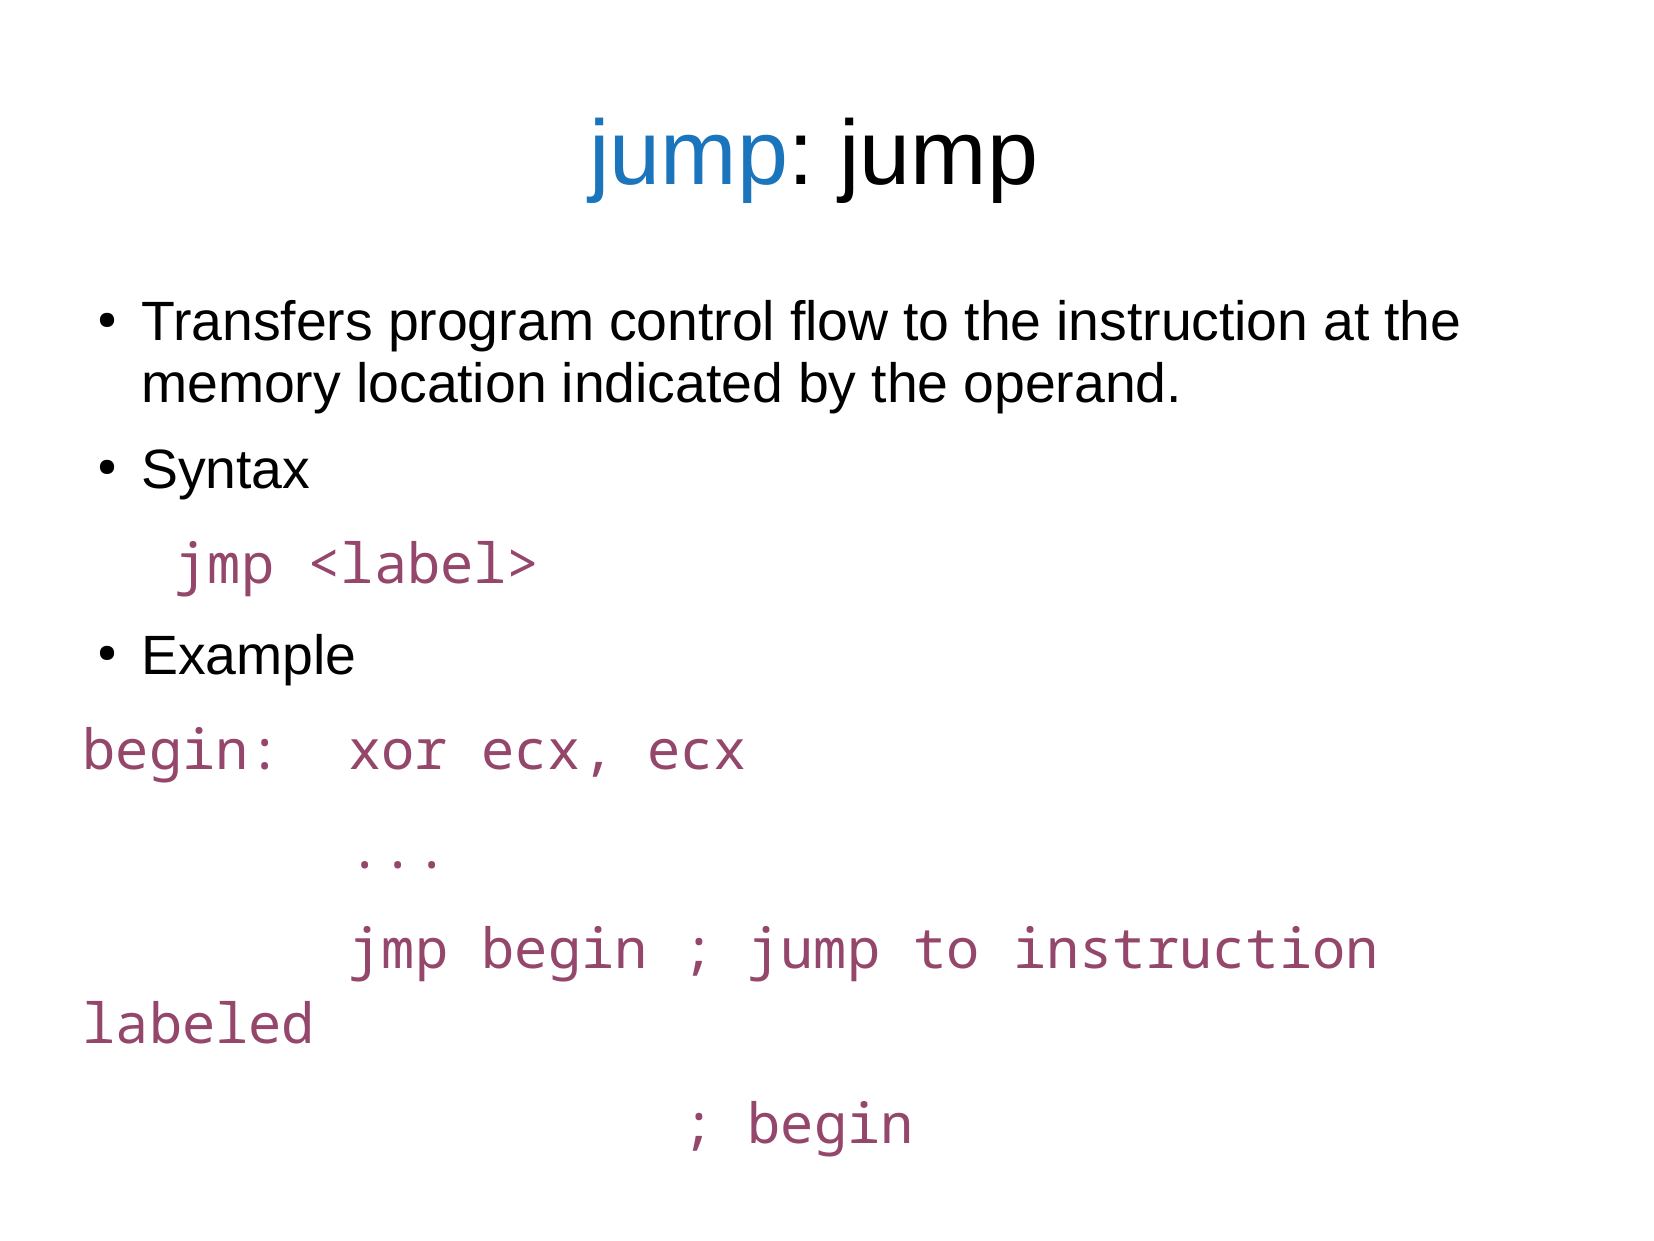

# jump: jump
Transfers program control flow to the instruction at the memory location indicated by the operand.
Syntax
 jmp <label>
Example
begin: xor ecx, ecx
 ...
 jmp begin ; jump to instruction labeled
 ; begin